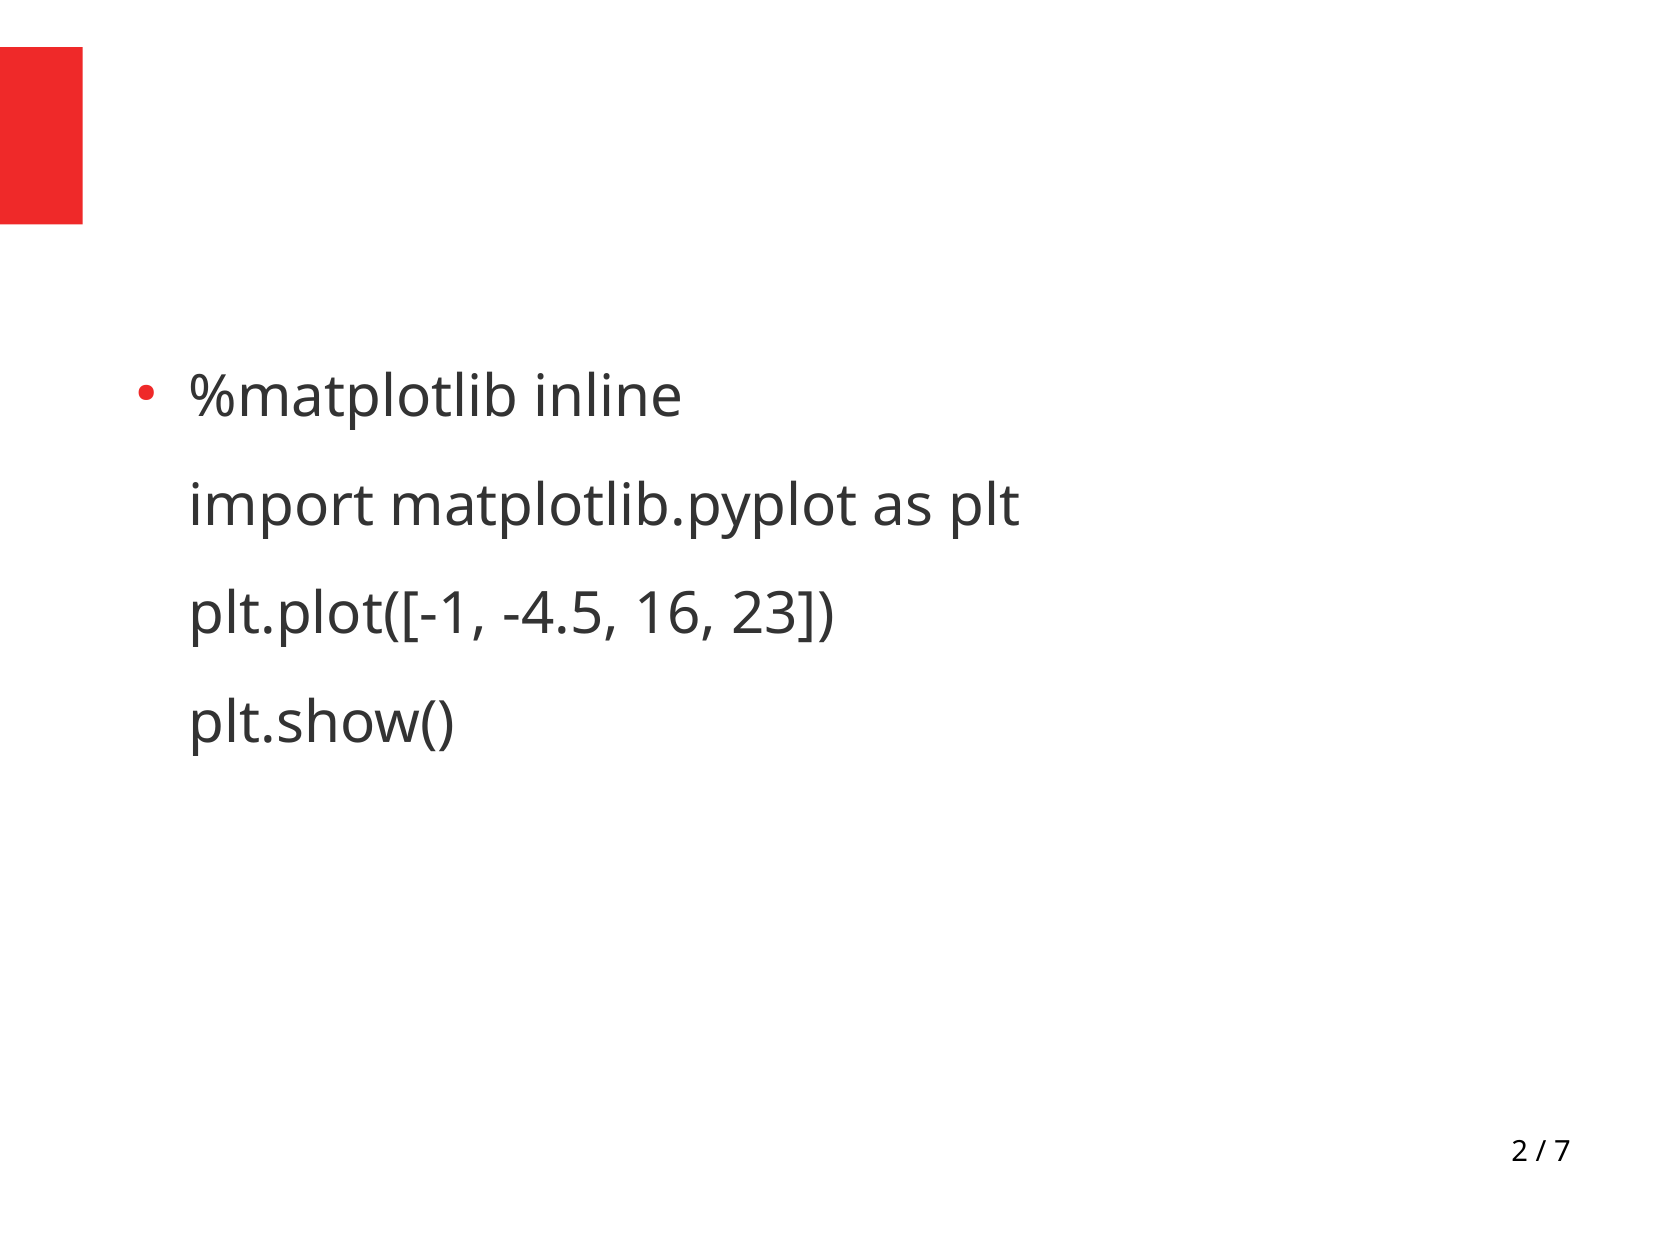

#
%matplotlib inline
import matplotlib.pyplot as plt
plt.plot([-1, -4.5, 16, 23])
plt.show()
2